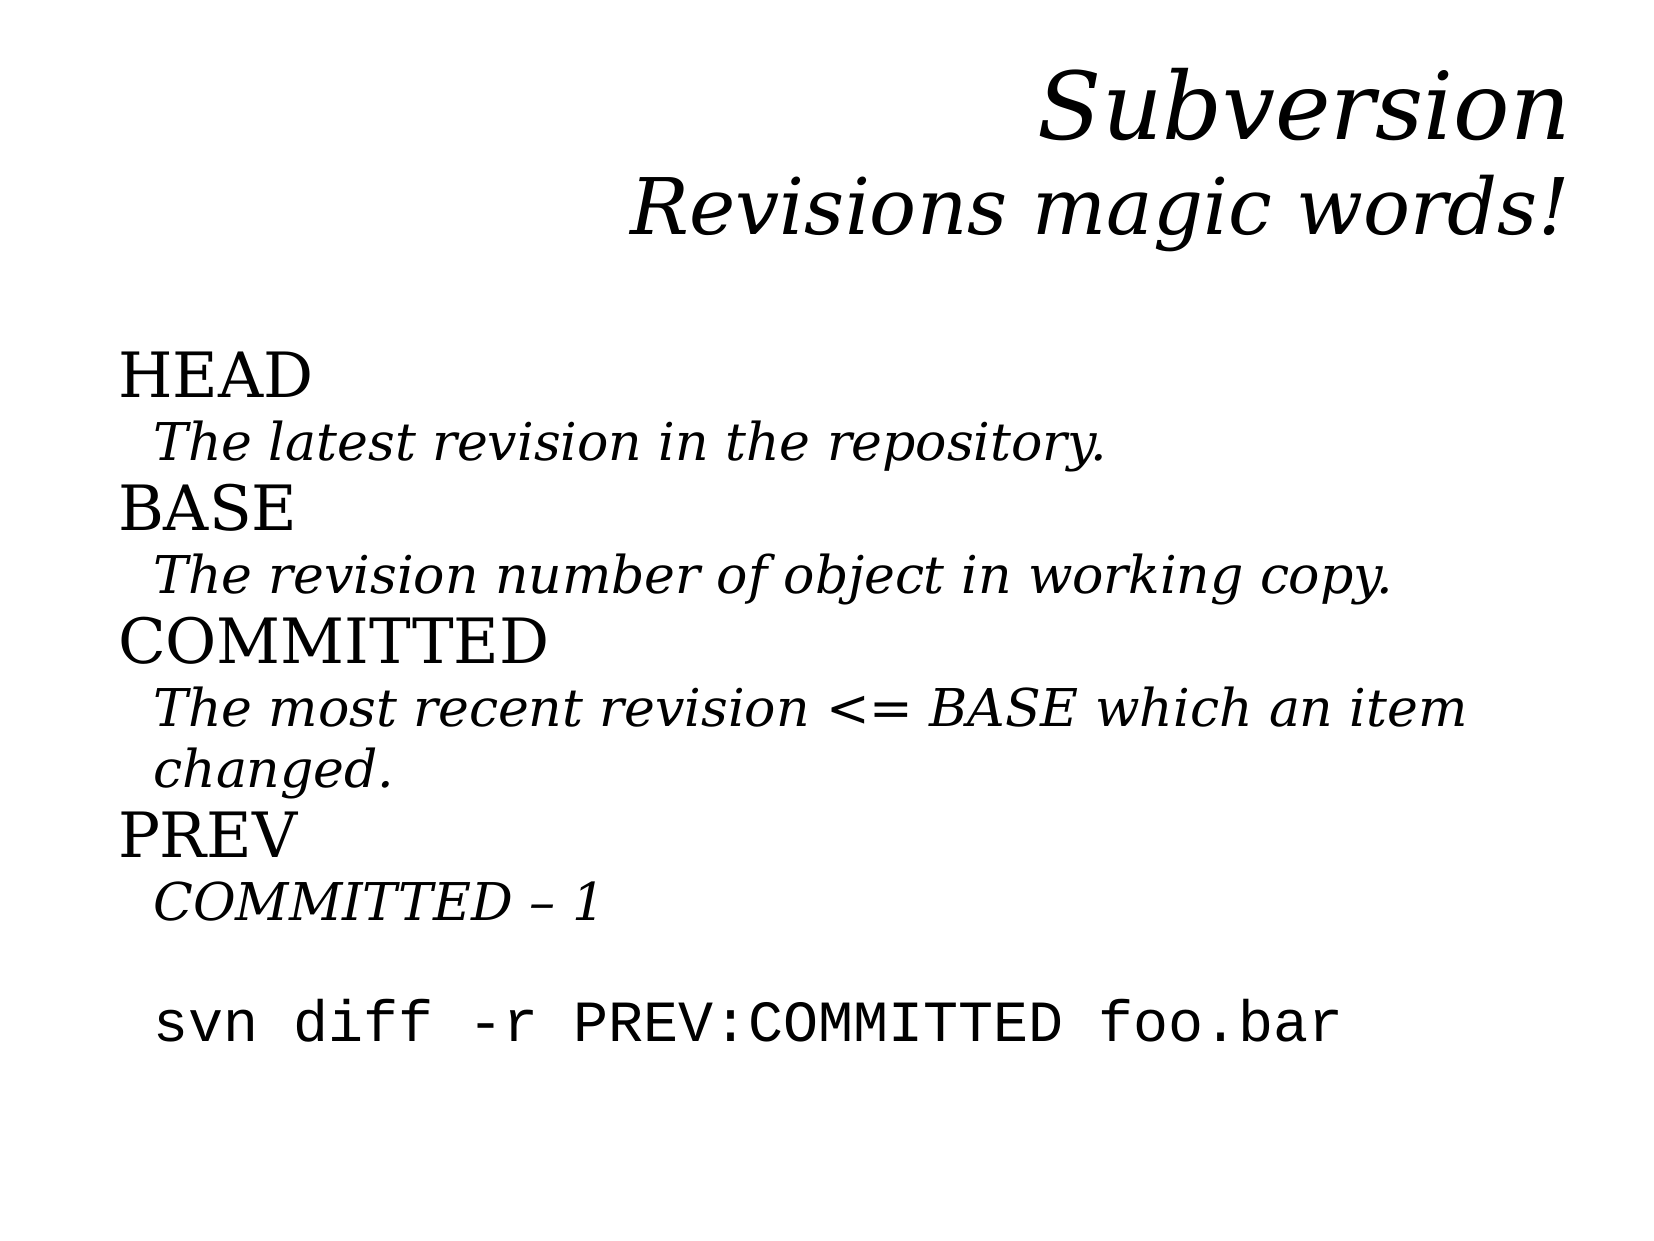

# Subversion Revisions magic words!
HEAD
The latest revision in the repository.
BASE
The revision number of object in working copy.
COMMITTED
The most recent revision <= BASE which an item changed.
PREV
COMMITTED – 1
svn diff -r PREV:COMMITTED foo.bar